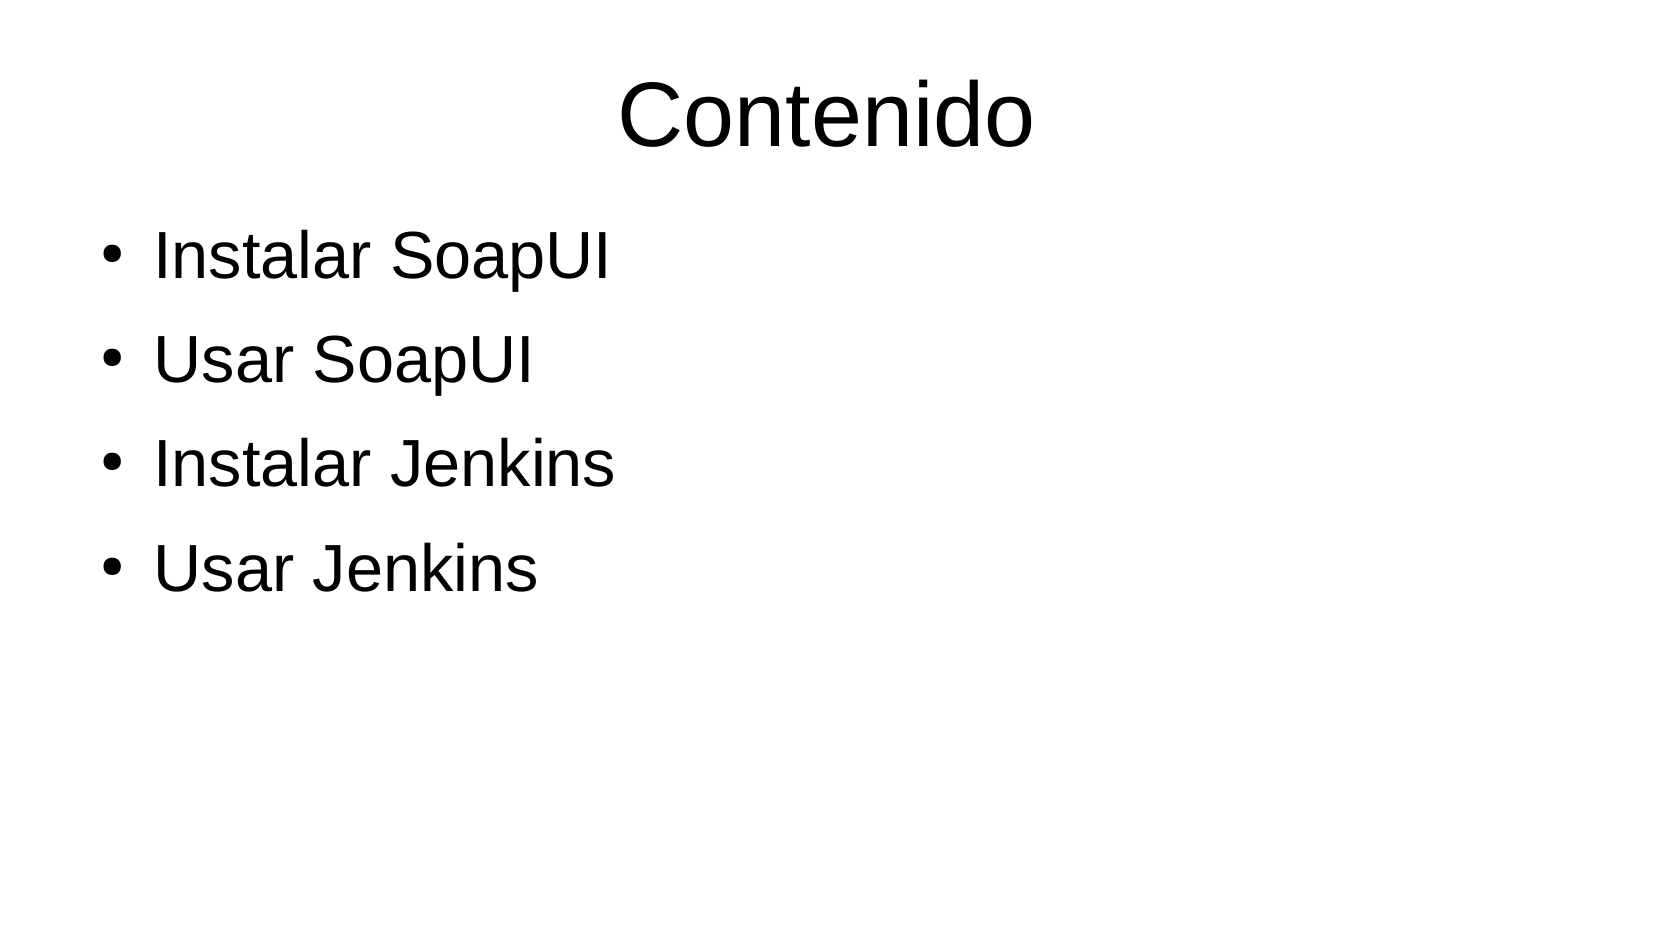

# Contenido
Instalar SoapUI
Usar SoapUI
Instalar Jenkins
Usar Jenkins